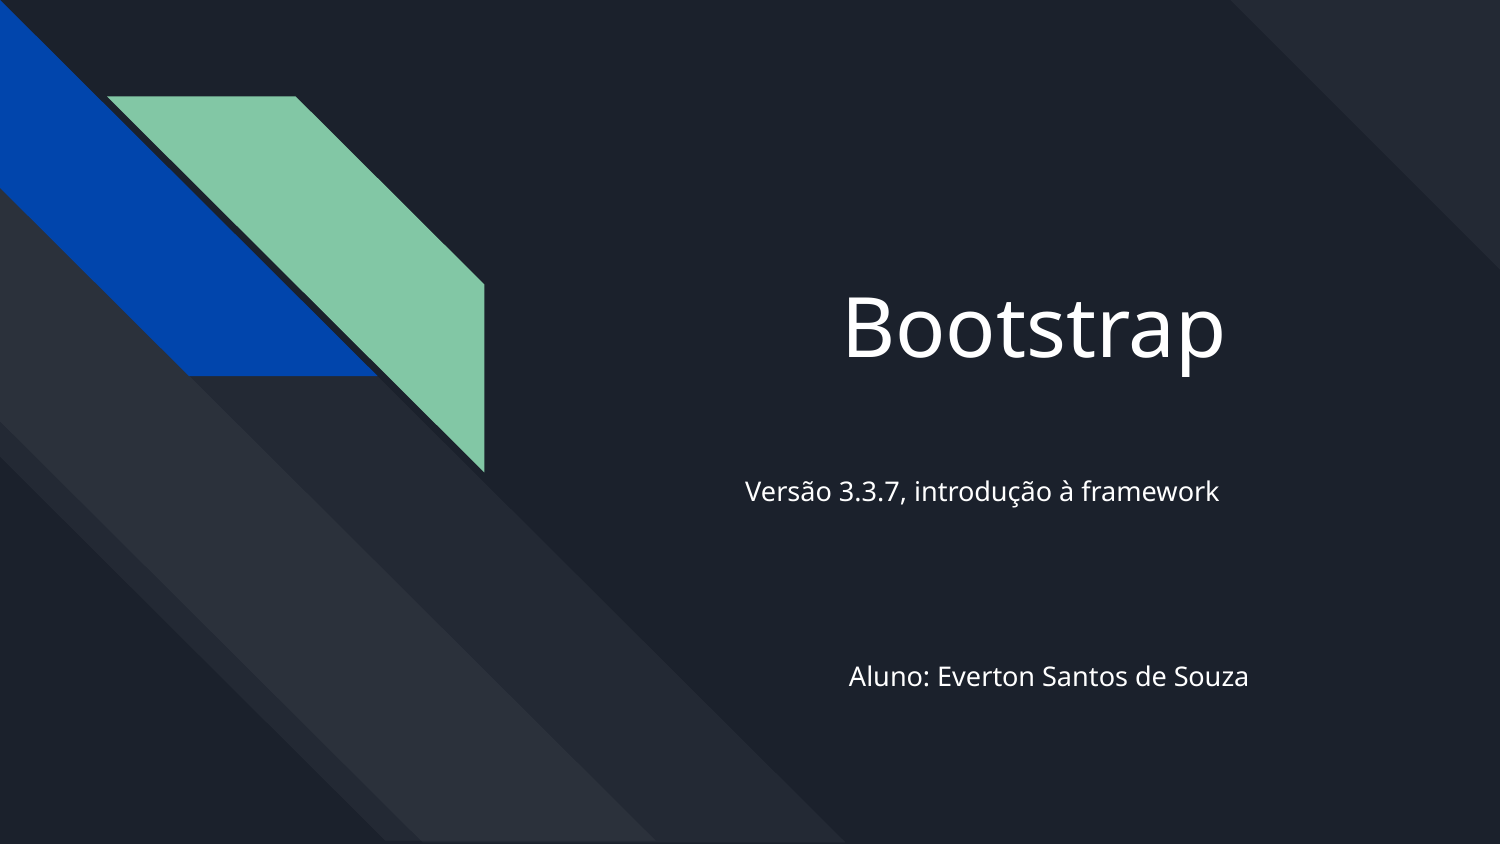

# Bootstrap Versão 3.3.7, introdução à framework
Aluno: Everton Santos de Souza